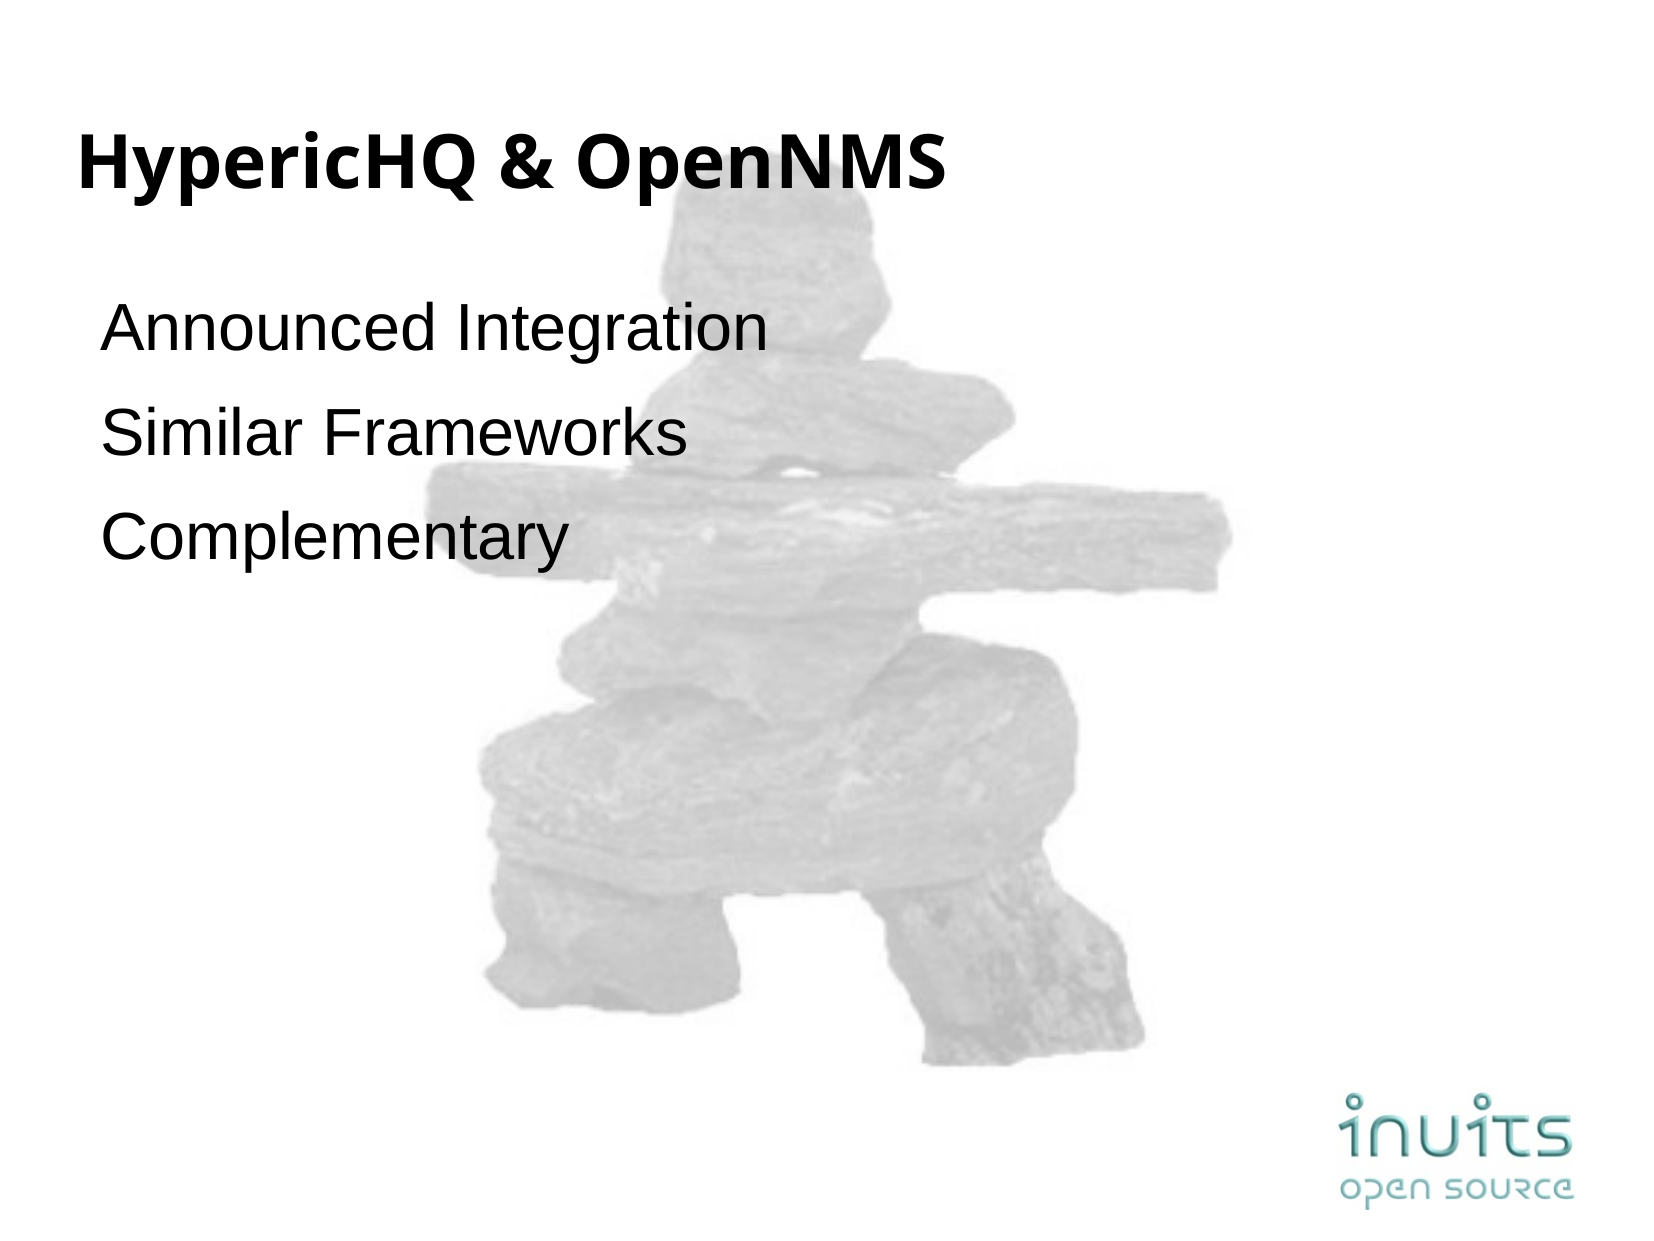

# HypericHQ & OpenNMS
Announced Integration
Similar Frameworks
Complementary
25